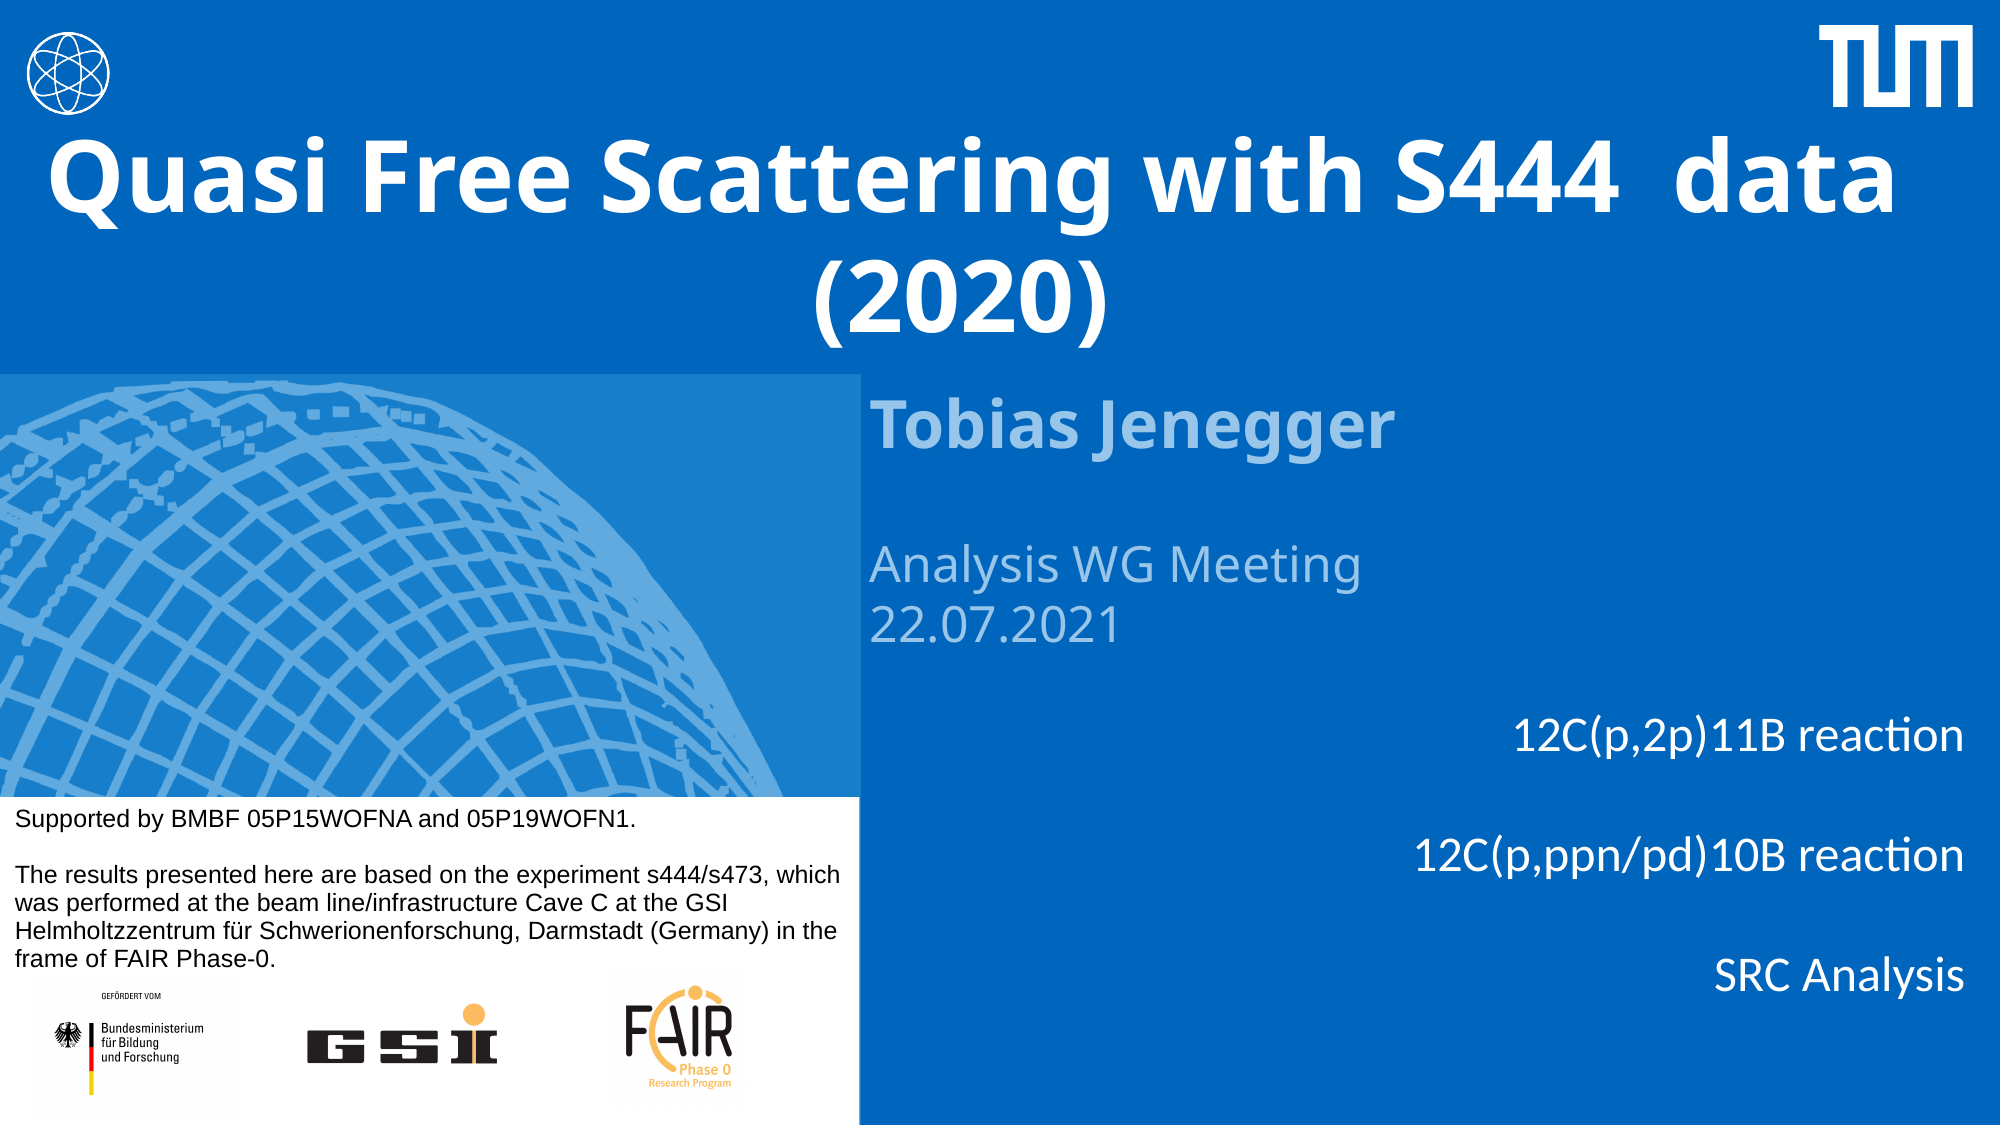

Quasi Free Scattering with S444 data (2020)
Tobias Jenegger
Analysis WG Meeting
22.07.2021
12C(p,2p)11B reaction
12C(p,ppn/pd)10B reaction
SRC Analysis
Supported by BMBF 05P15WOFNA and 05P19WOFN1.
The results presented here are based on the experiment s444/s473, which was performed at the beam line/infrastructure Cave C at the GSI Helmholtzzentrum für Schwerionenforschung, Darmstadt (Germany) in the frame of FAIR Phase-0.
Physics with R3B
CALIFA – Design